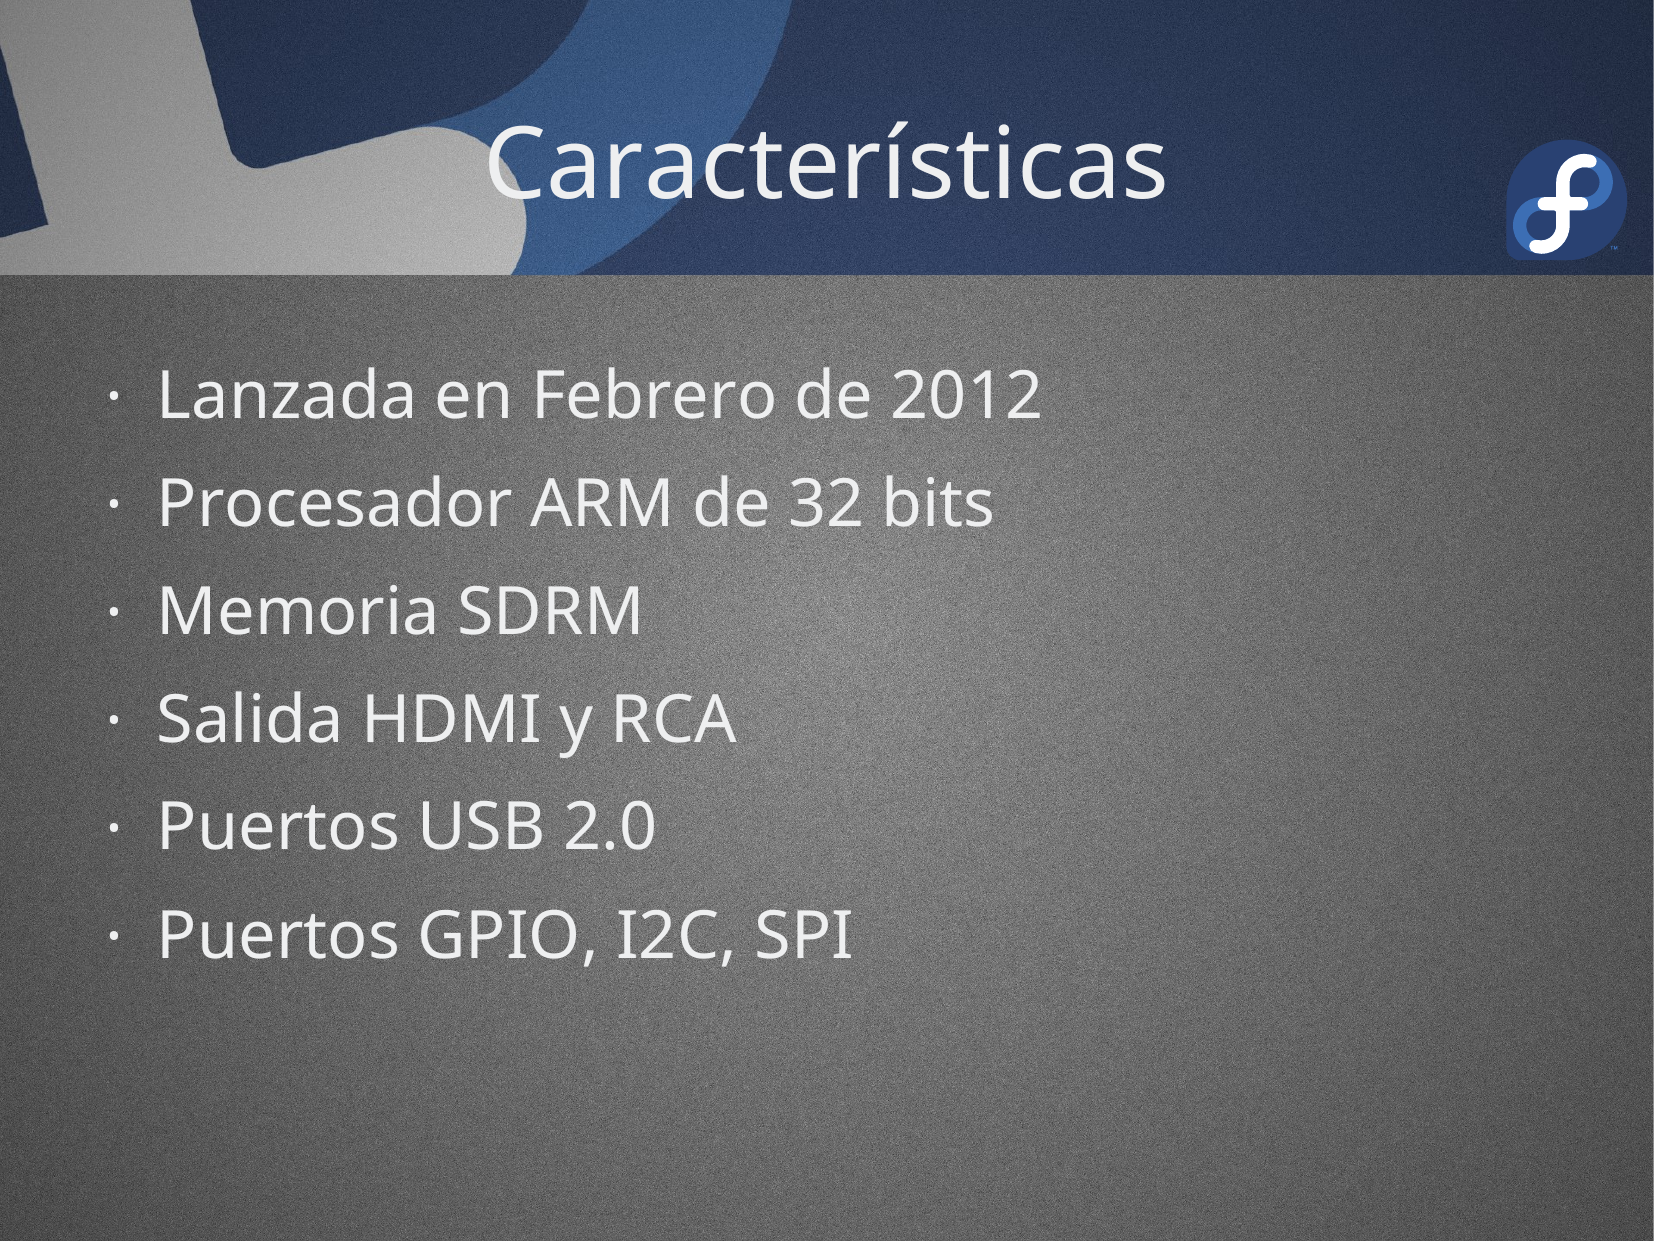

Características
Lanzada en Febrero de 2012
Procesador ARM de 32 bits
Memoria SDRM
Salida HDMI y RCA
Puertos USB 2.0
Puertos GPIO, I2C, SPI